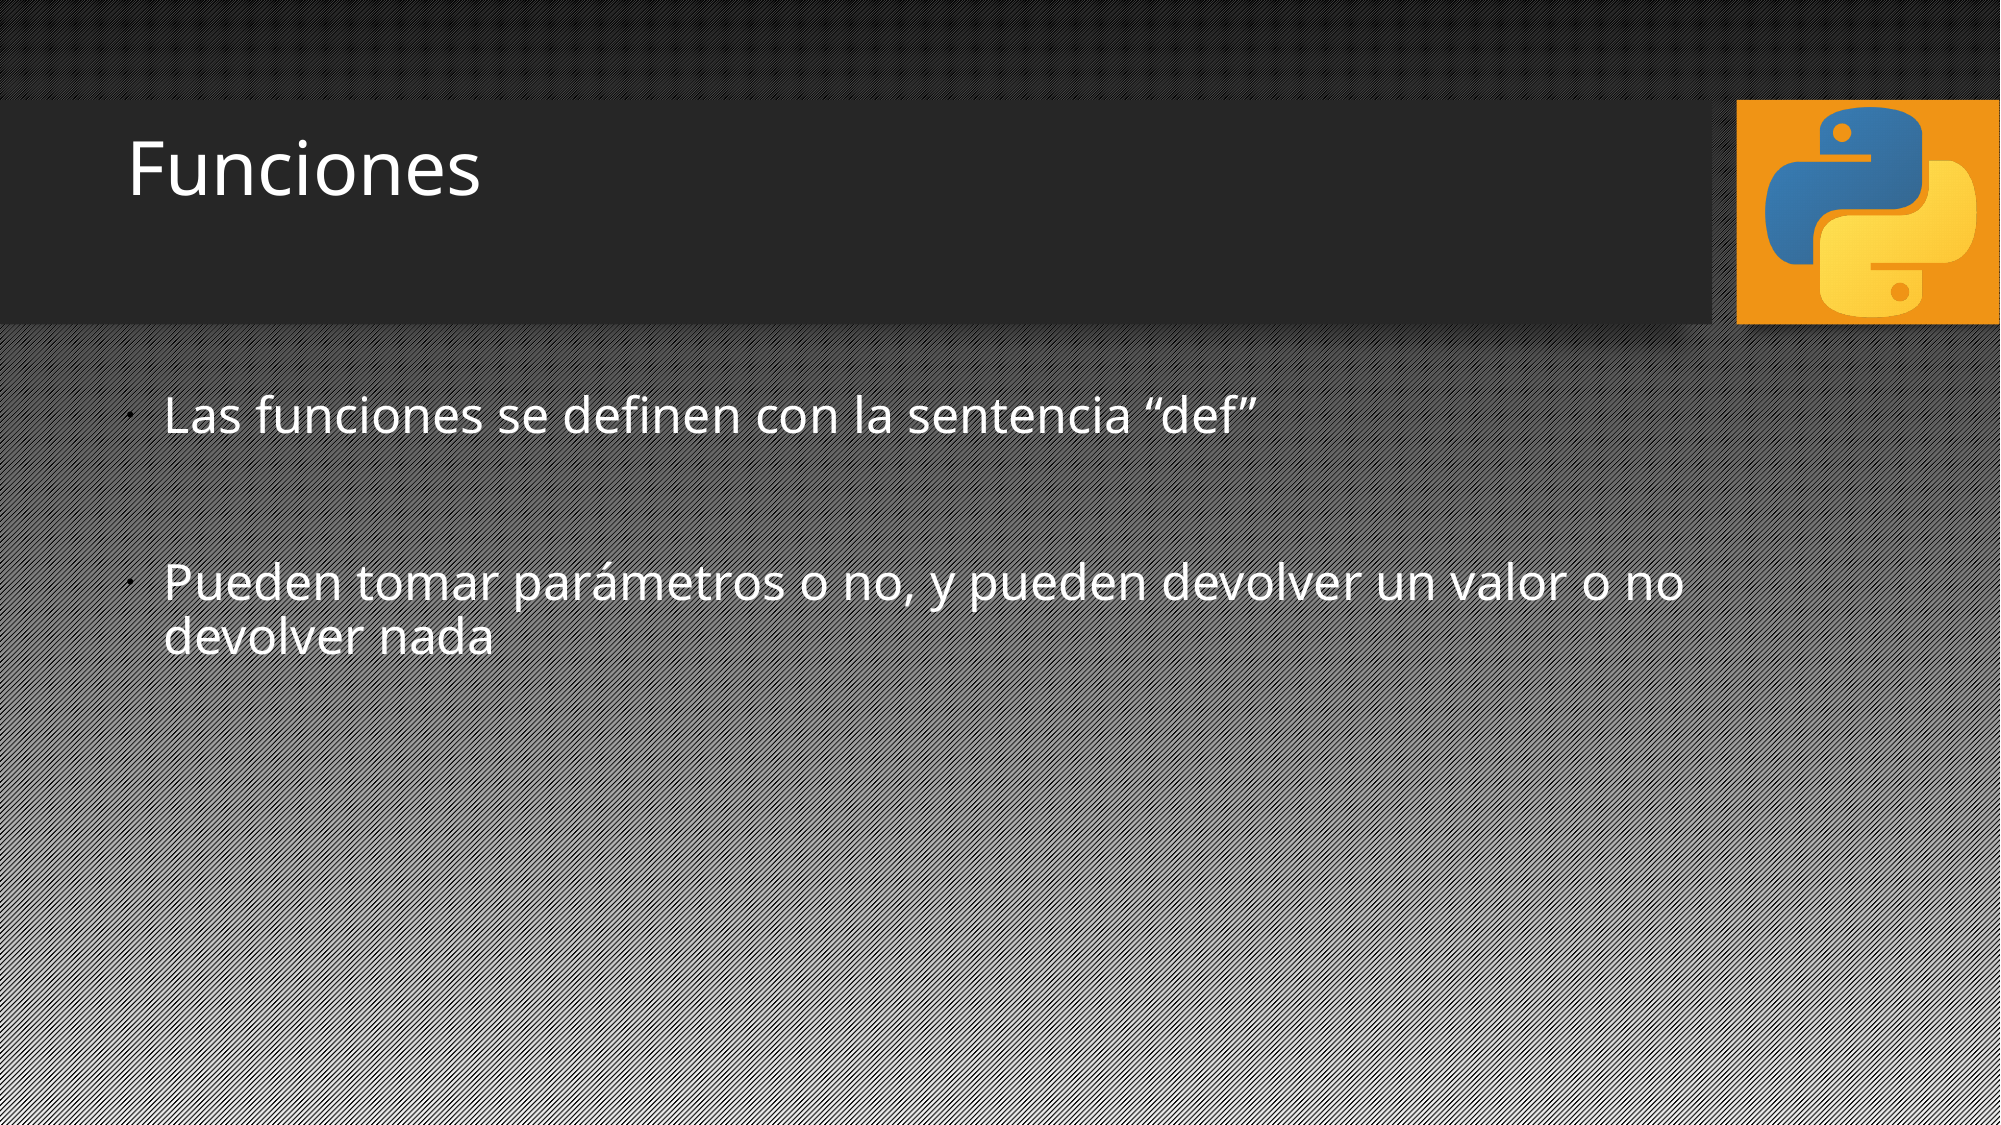

# Funciones
Las funciones se definen con la sentencia “def”
Pueden tomar parámetros o no, y pueden devolver un valor o no devolver nada